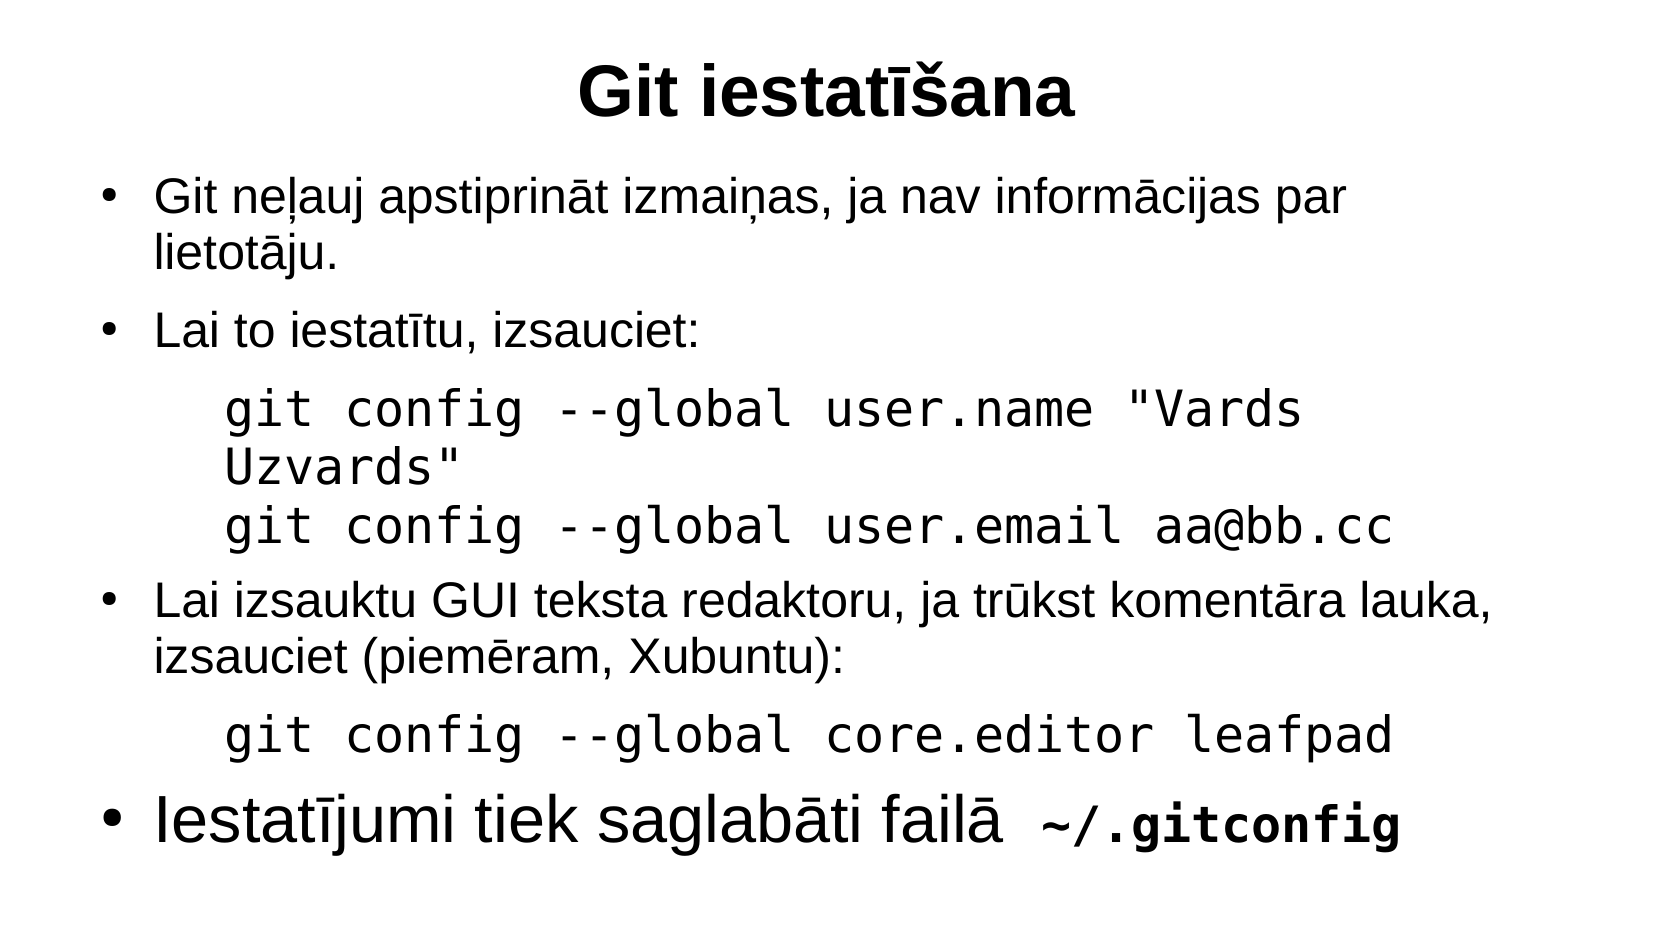

# Git iestatīšana
Git neļauj apstiprināt izmaiņas, ja nav informācijas par lietotāju.
Lai to iestatītu, izsauciet:
git config --global user.name "Vards Uzvards"
git config --global user.email aa@bb.cc
Lai izsauktu GUI teksta redaktoru, ja trūkst komentāra lauka, izsauciet (piemēram, Xubuntu):
git config --global core.editor leafpad
Iestatījumi tiek saglabāti failā ~/.gitconfig